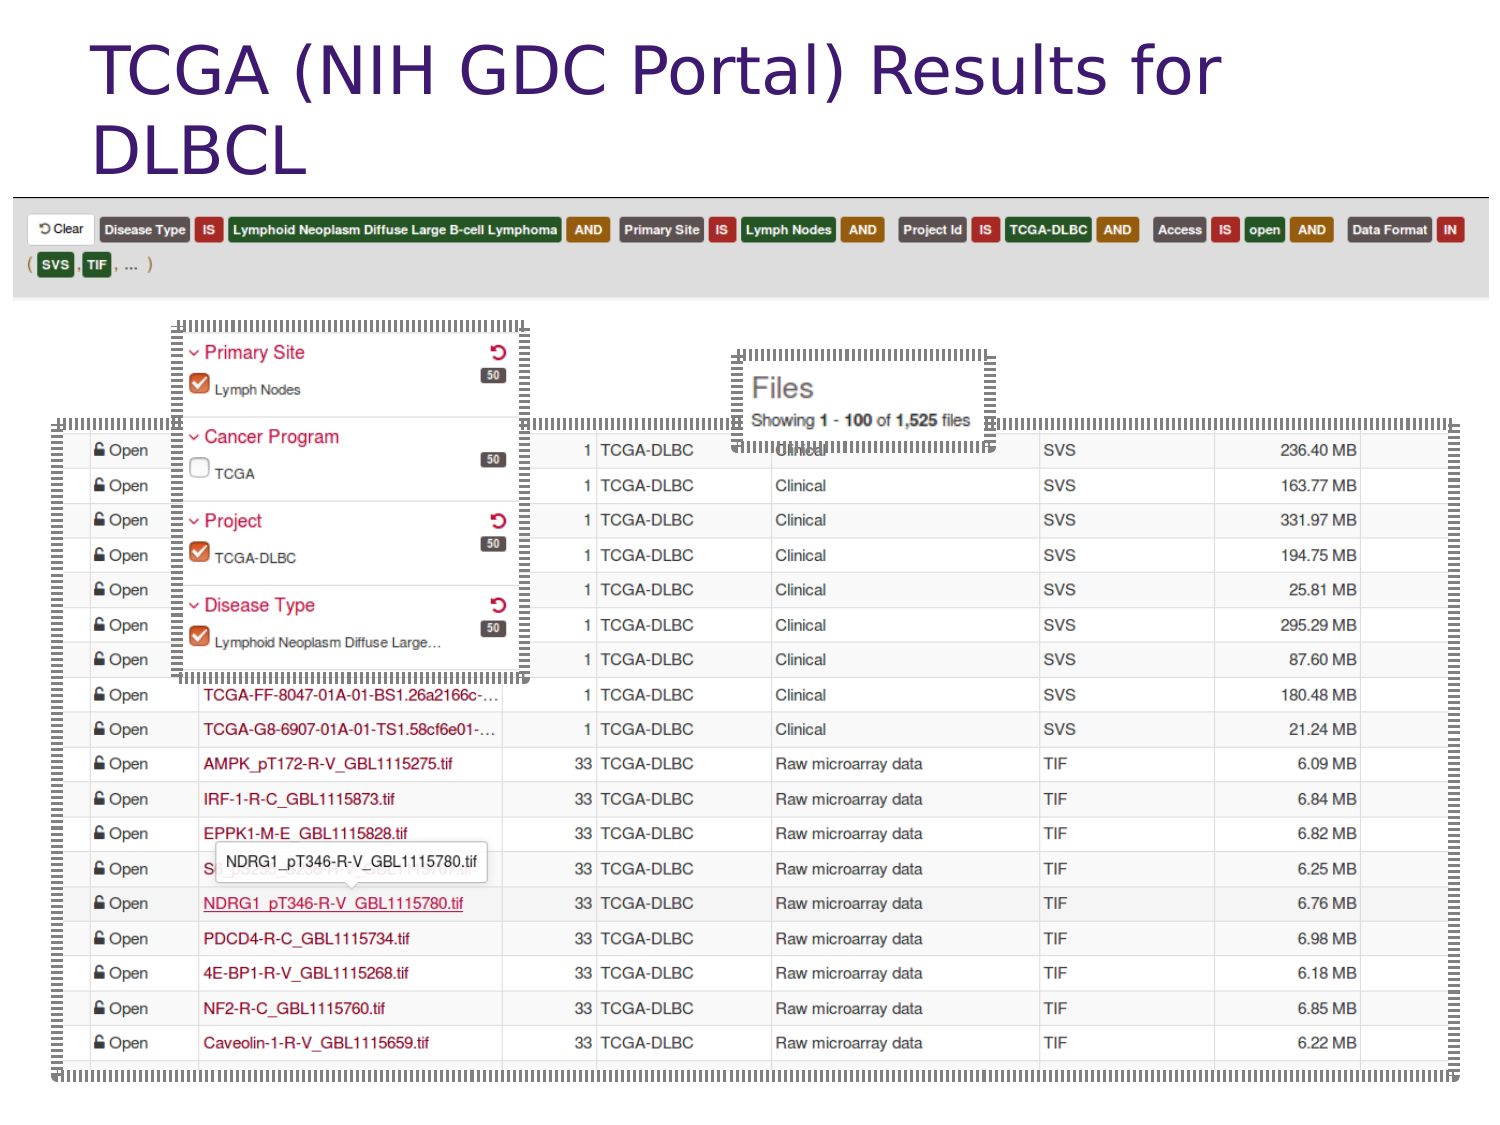

# TCGA (NIH GDC Portal) Results for DLBCL